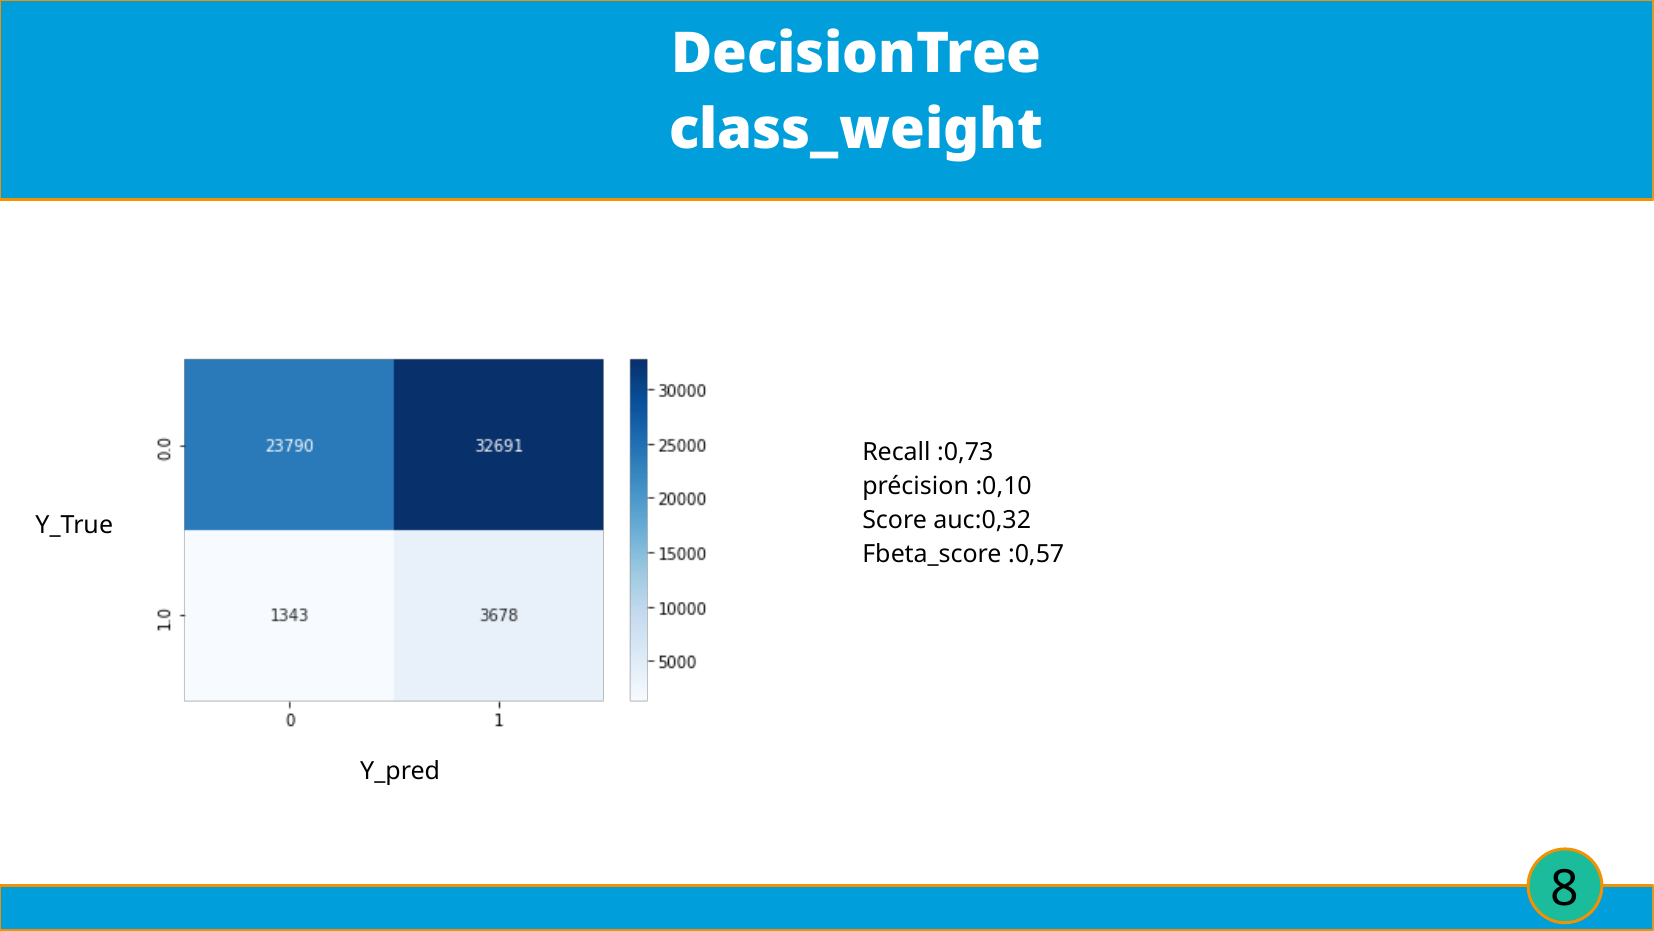

# DecisionTree class_weight
Recall :0,73
précision :0,10
Score auc:0,32
Fbeta_score :0,57
Y_True
Y_pred